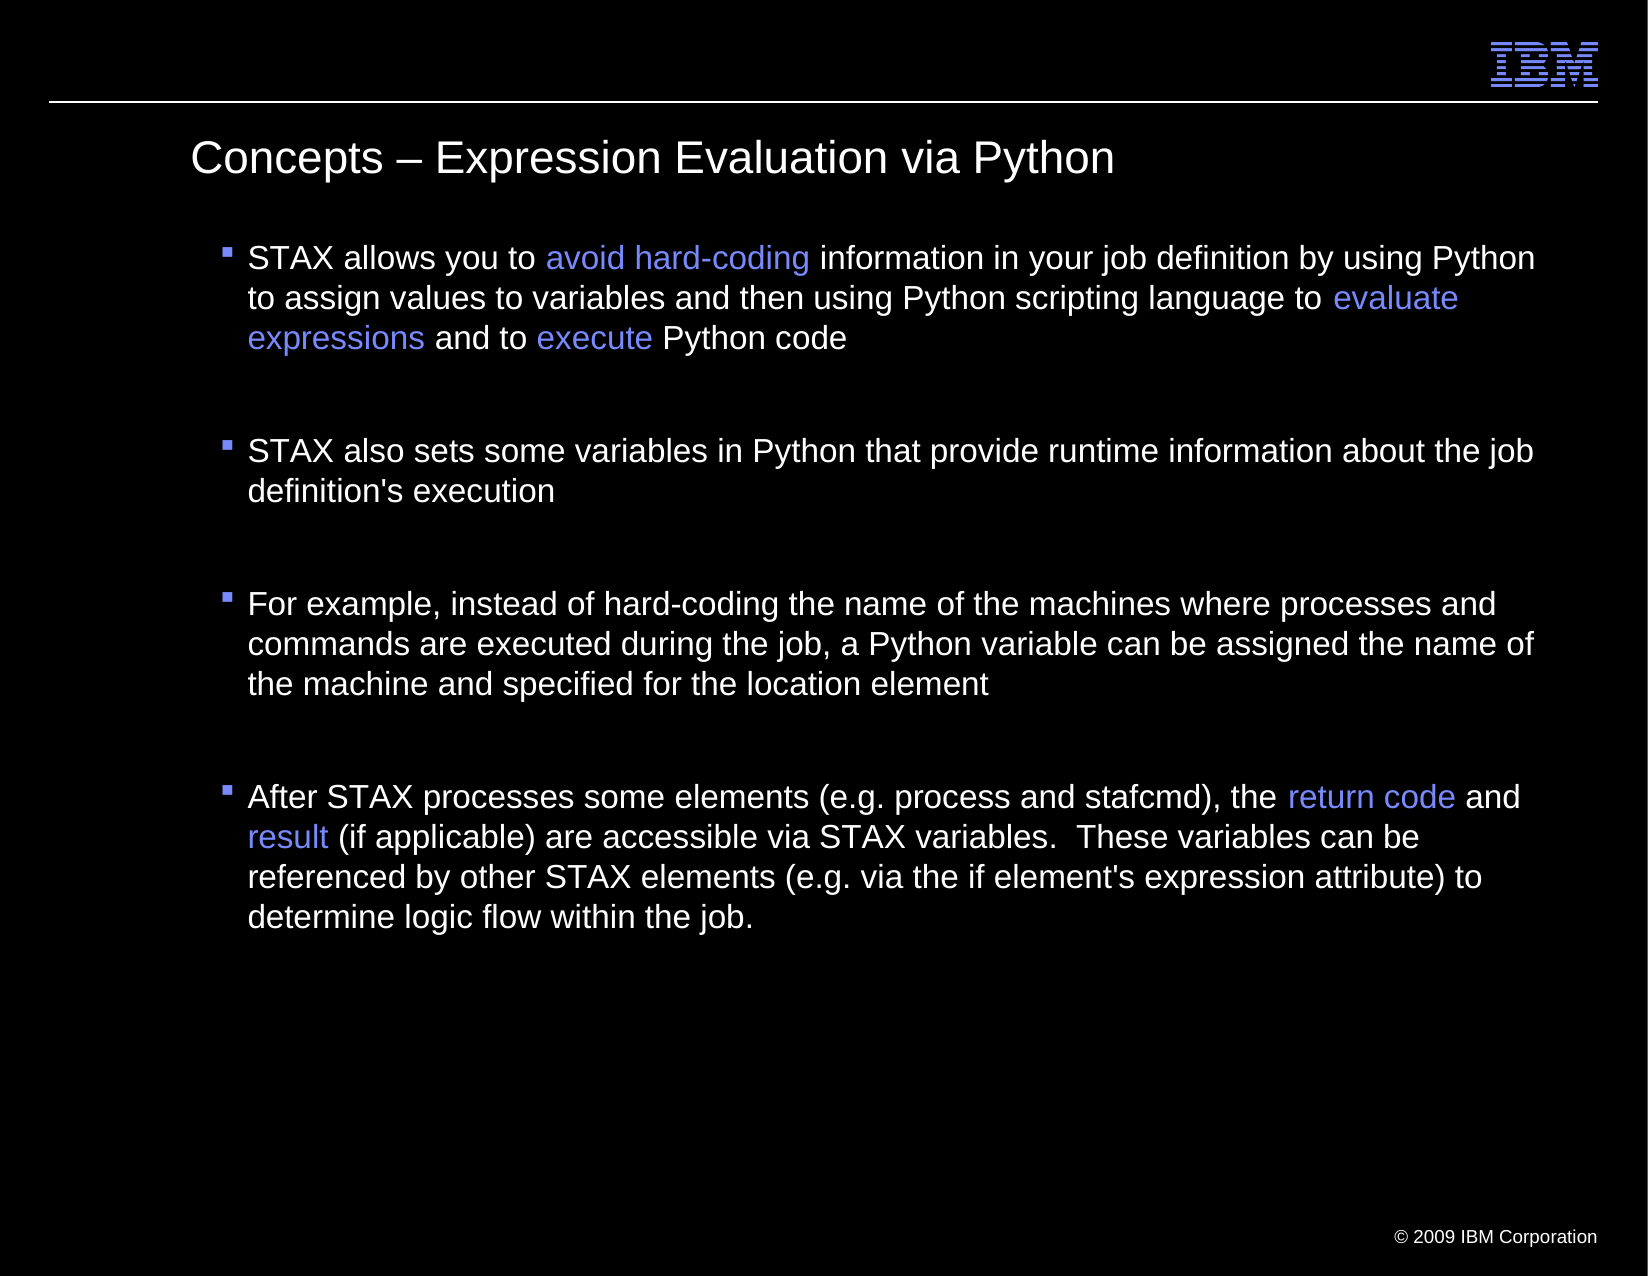

# Concepts – Expression Evaluation via Python
STAX allows you to avoid hard-coding information in your job definition by using Python to assign values to variables and then using Python scripting language to evaluate expressions and to execute Python code
STAX also sets some variables in Python that provide runtime information about the job definition's execution
For example, instead of hard-coding the name of the machines where processes and commands are executed during the job, a Python variable can be assigned the name of the machine and specified for the location element
After STAX processes some elements (e.g. process and stafcmd), the return code and result (if applicable) are accessible via STAX variables. These variables can be referenced by other STAX elements (e.g. via the if element's expression attribute) to determine logic flow within the job.